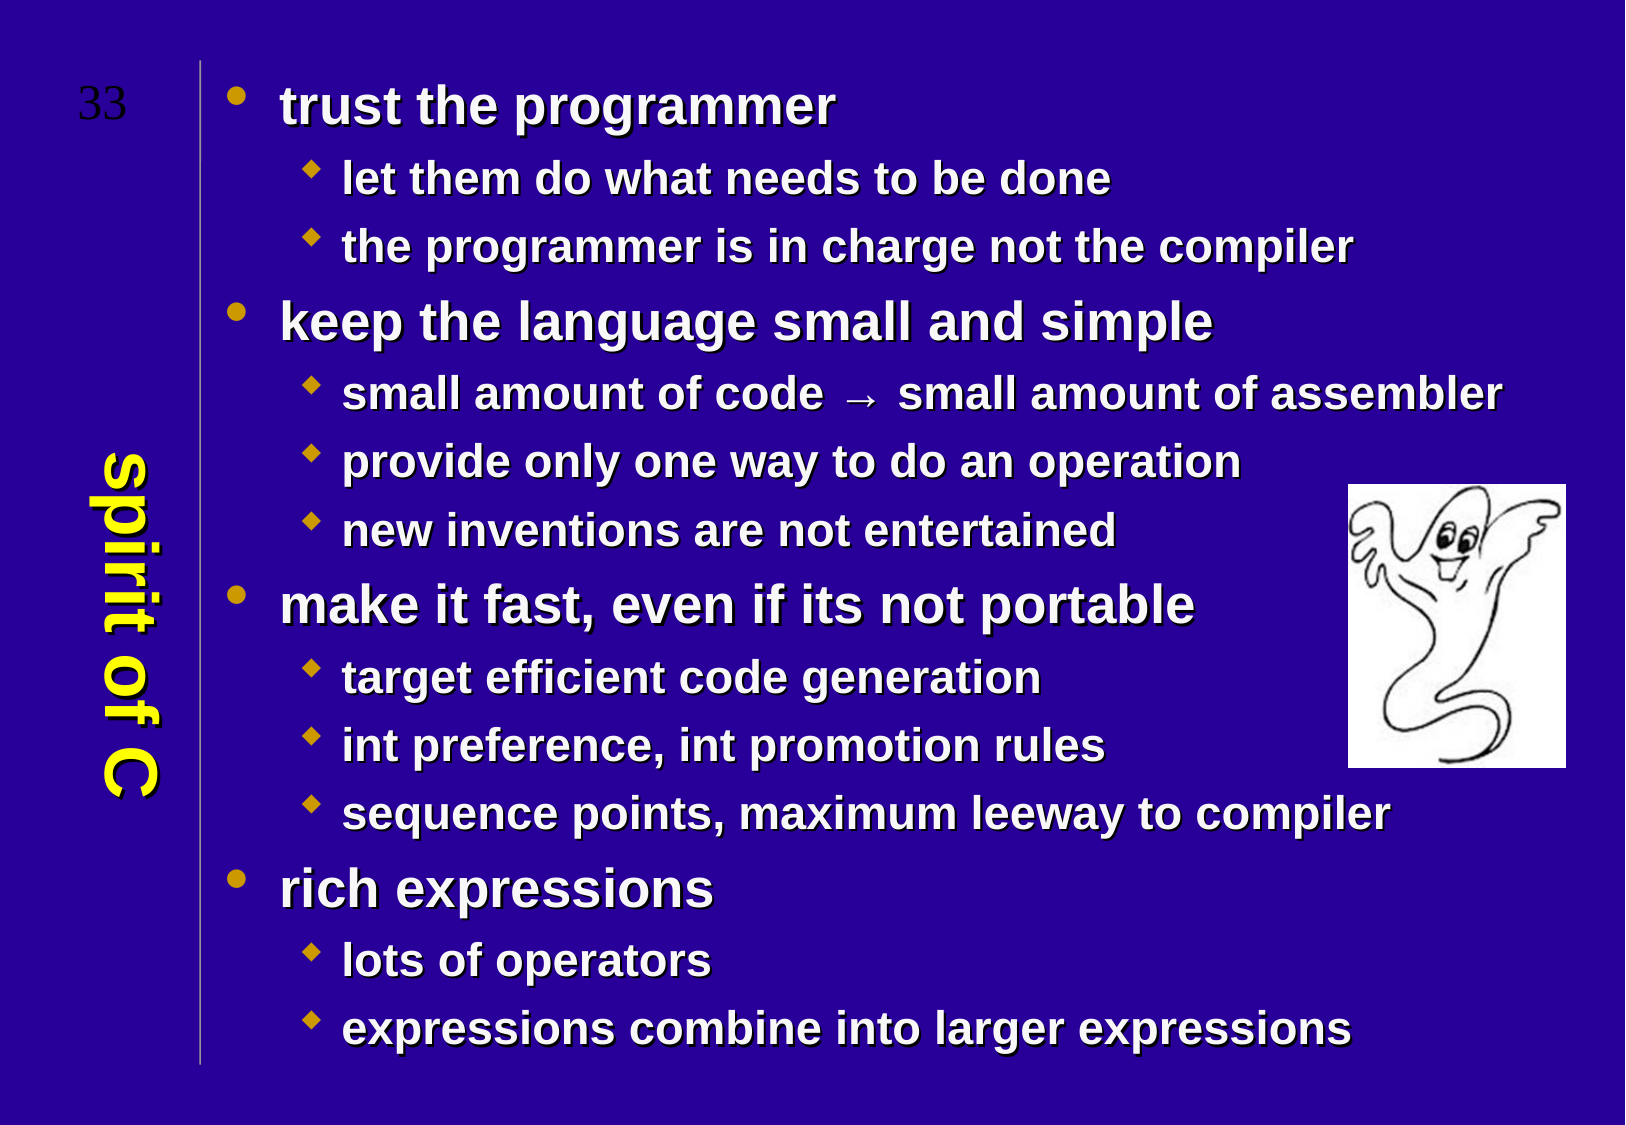

33
trust the programmer
let them do what needs to be done
the programmer is in charge not the compiler
keep the language small and simple
small amount of code → small amount of assembler
provide only one way to do an operation
new inventions are not entertained
make it fast, even if its not portable
target efficient code generation
int preference, int promotion rules
sequence points, maximum leeway to compiler
rich expressions
lots of operators
expressions combine into larger expressions
# spirit of C